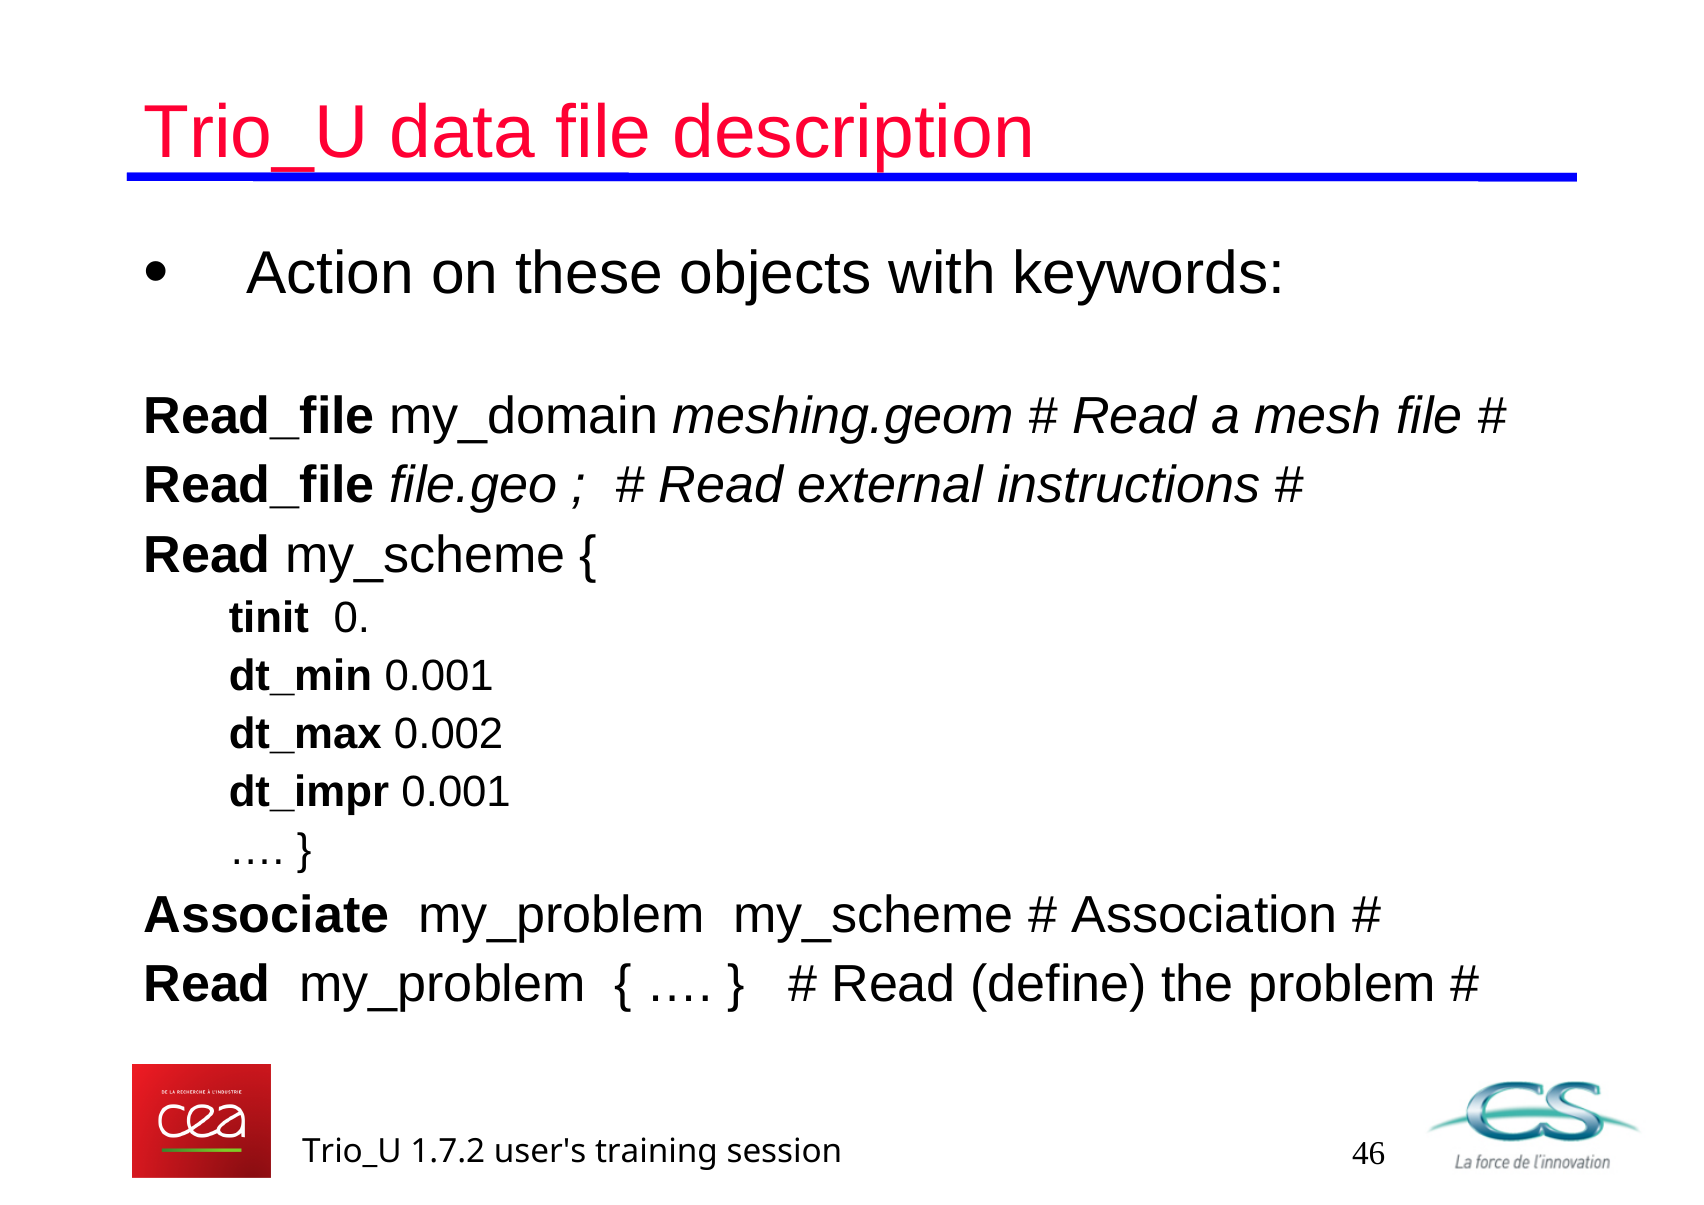

# Trio_U data file description
Action on these objects with keywords:
Read_file my_domain meshing.geom # Read a mesh file #
Read_file file.geo ; # Read external instructions #
Read my_scheme {
tinit 0.
dt_min 0.001
dt_max 0.002
dt_impr 0.001
…. }
Associate my_problem my_scheme # Association #
Read my_problem { …. } # Read (define) the problem #
Trio_U 1.7.2 user's training session
46